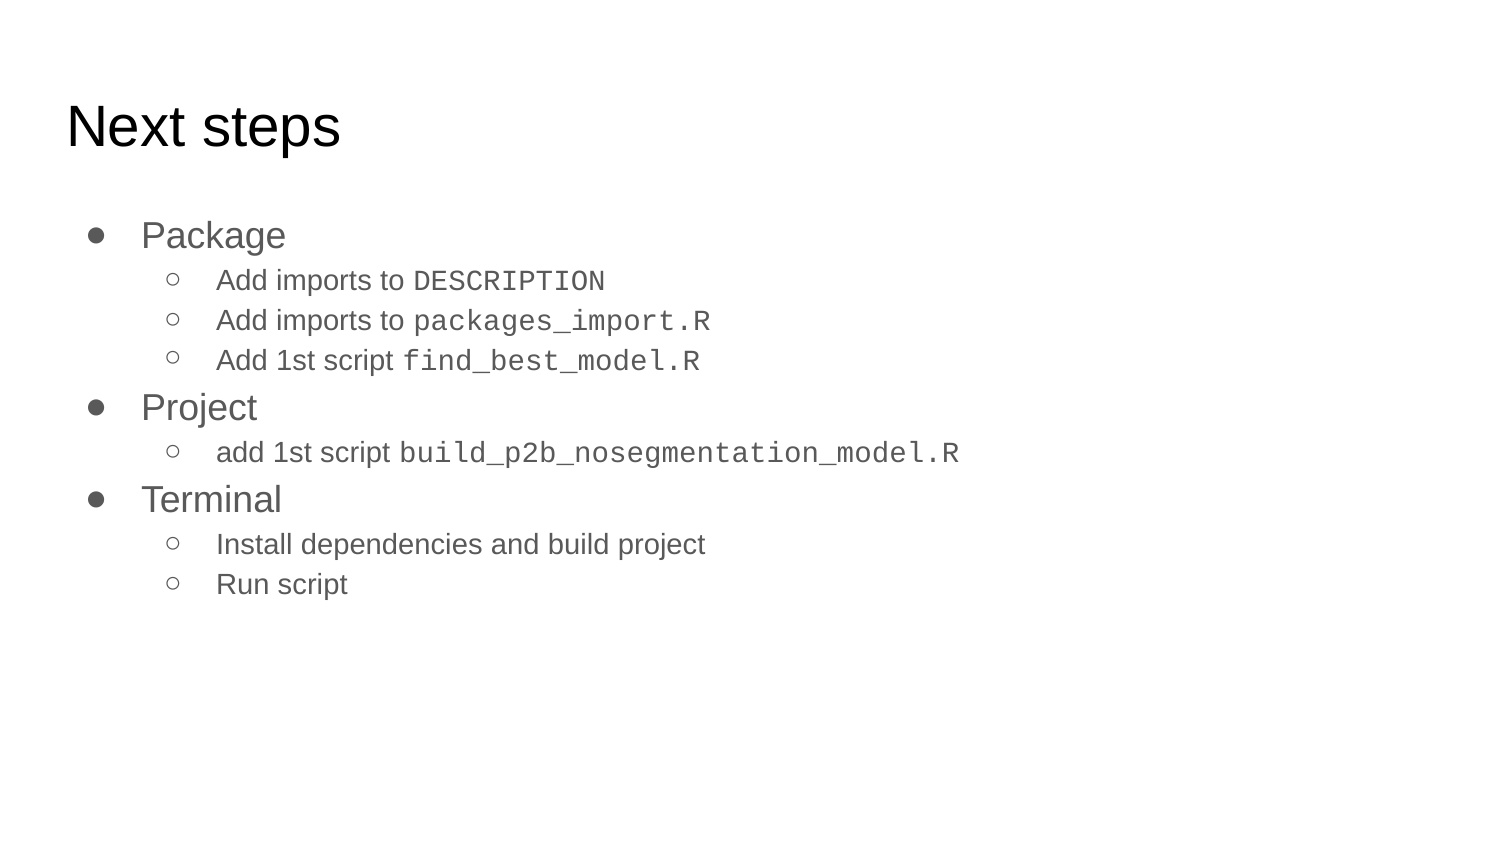

# Next steps
Package
Add imports to DESCRIPTION
Add imports to packages_import.R
Add 1st script find_best_model.R
Project
add 1st script build_p2b_nosegmentation_model.R
Terminal
Install dependencies and build project
Run script